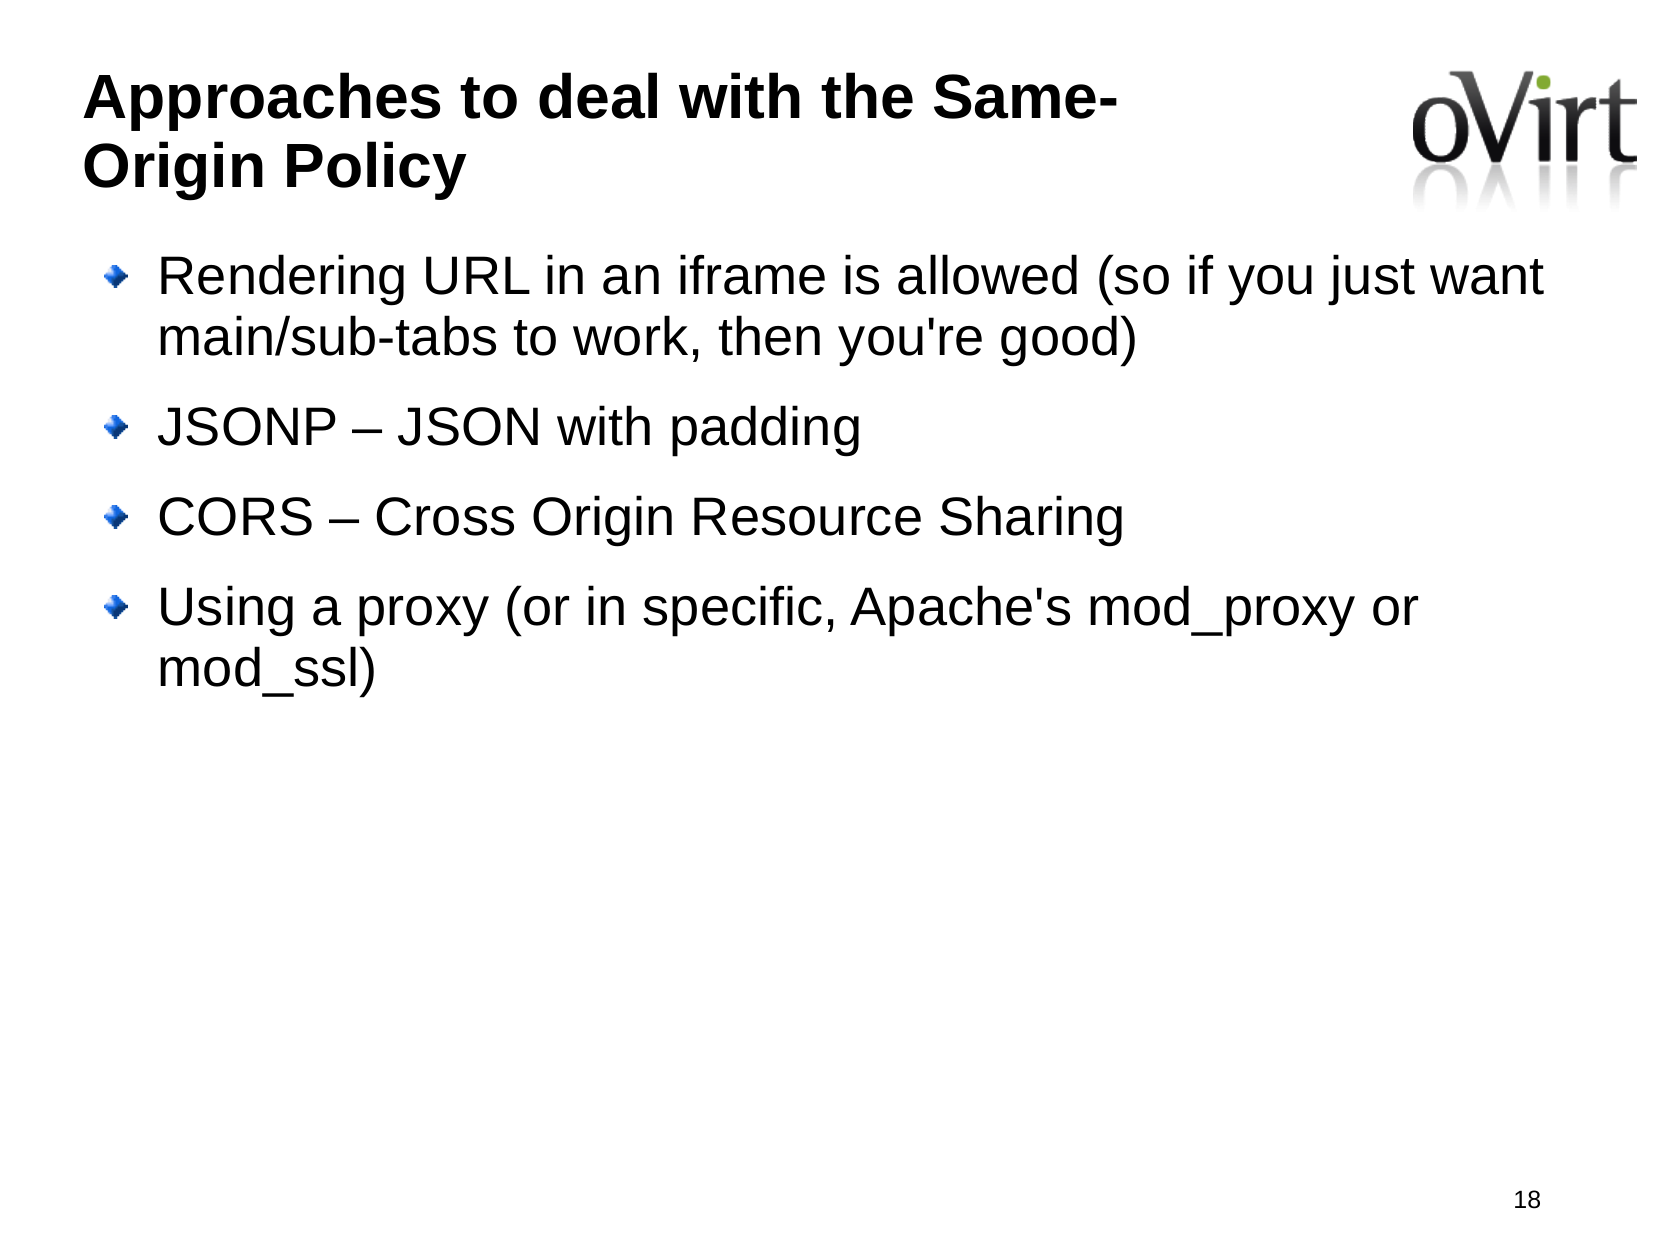

# Approaches to deal with the Same-Origin Policy
Rendering URL in an iframe is allowed (so if you just want main/sub-tabs to work, then you're good)
JSONP – JSON with padding
CORS – Cross Origin Resource Sharing
Using a proxy (or in specific, Apache's mod_proxy or mod_ssl)